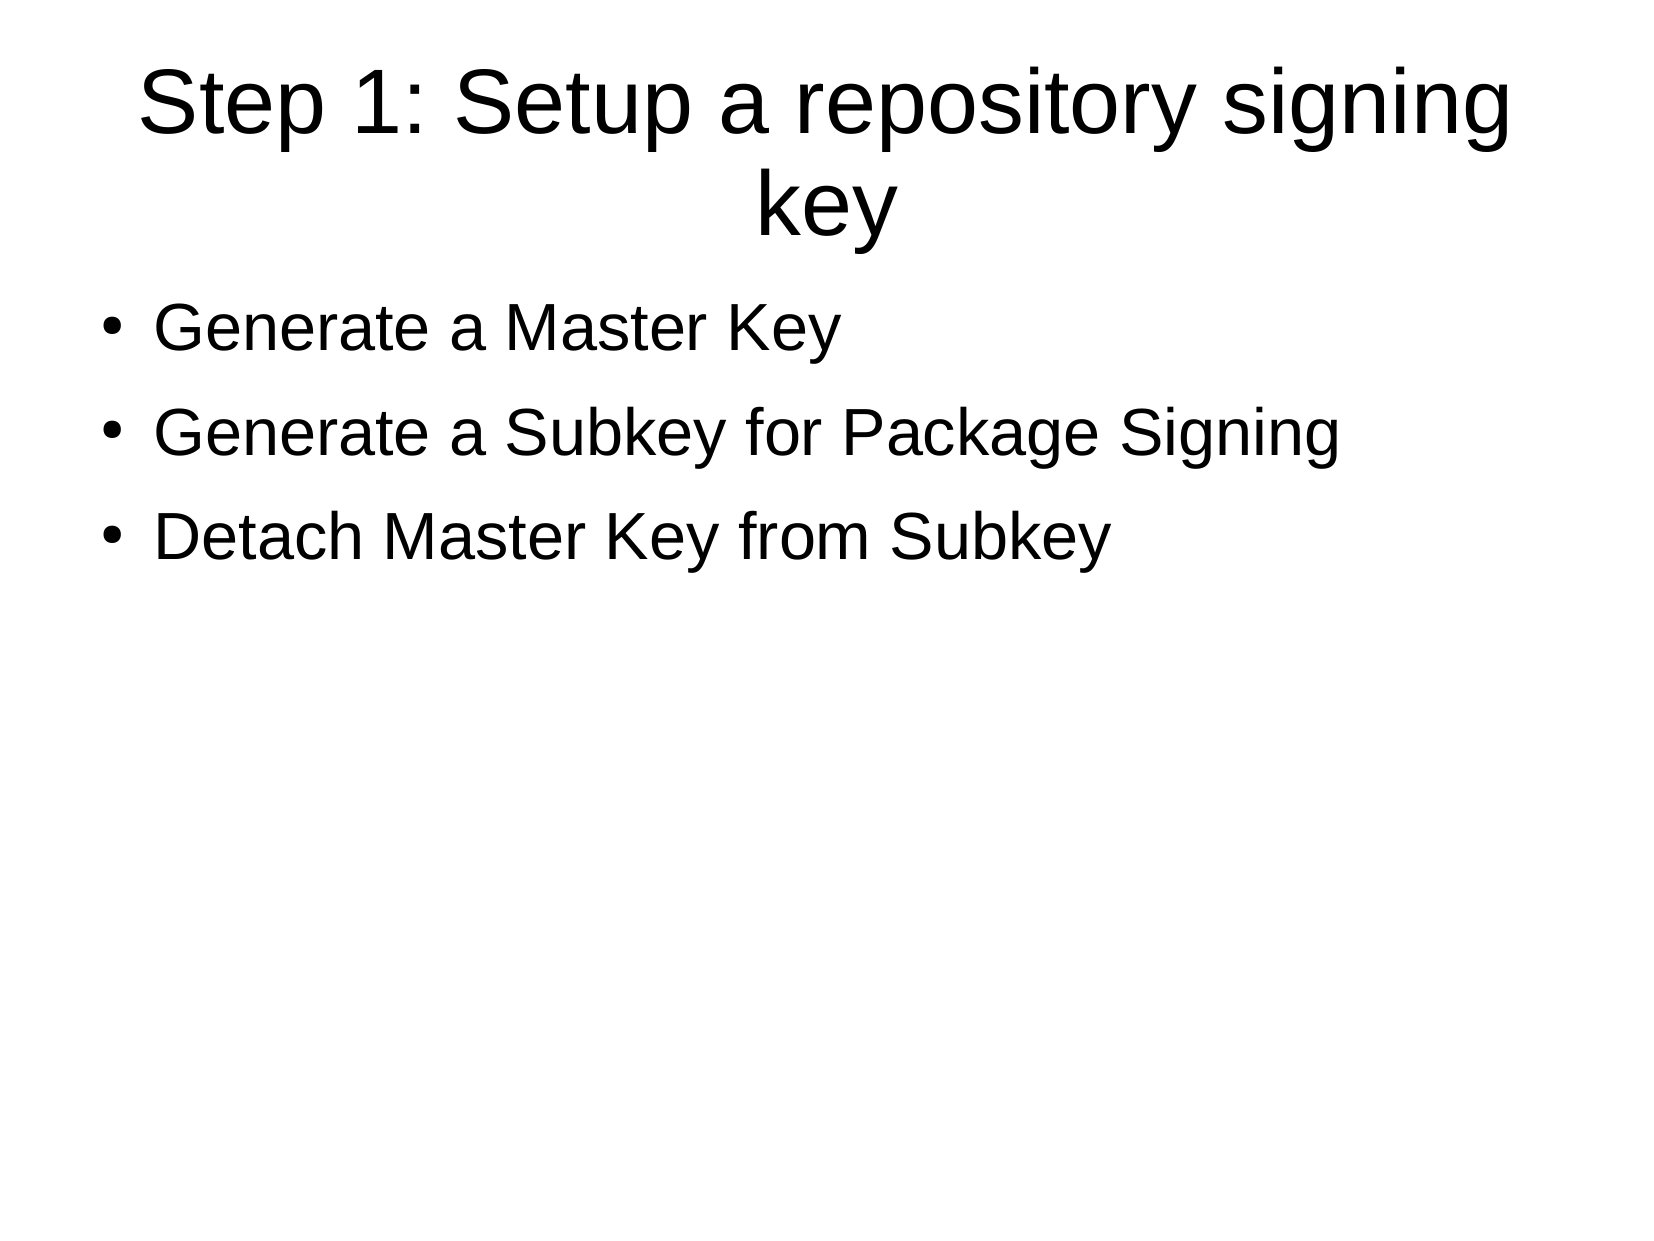

# Step 1: Setup a repository signing key
Generate a Master Key
Generate a Subkey for Package Signing
Detach Master Key from Subkey